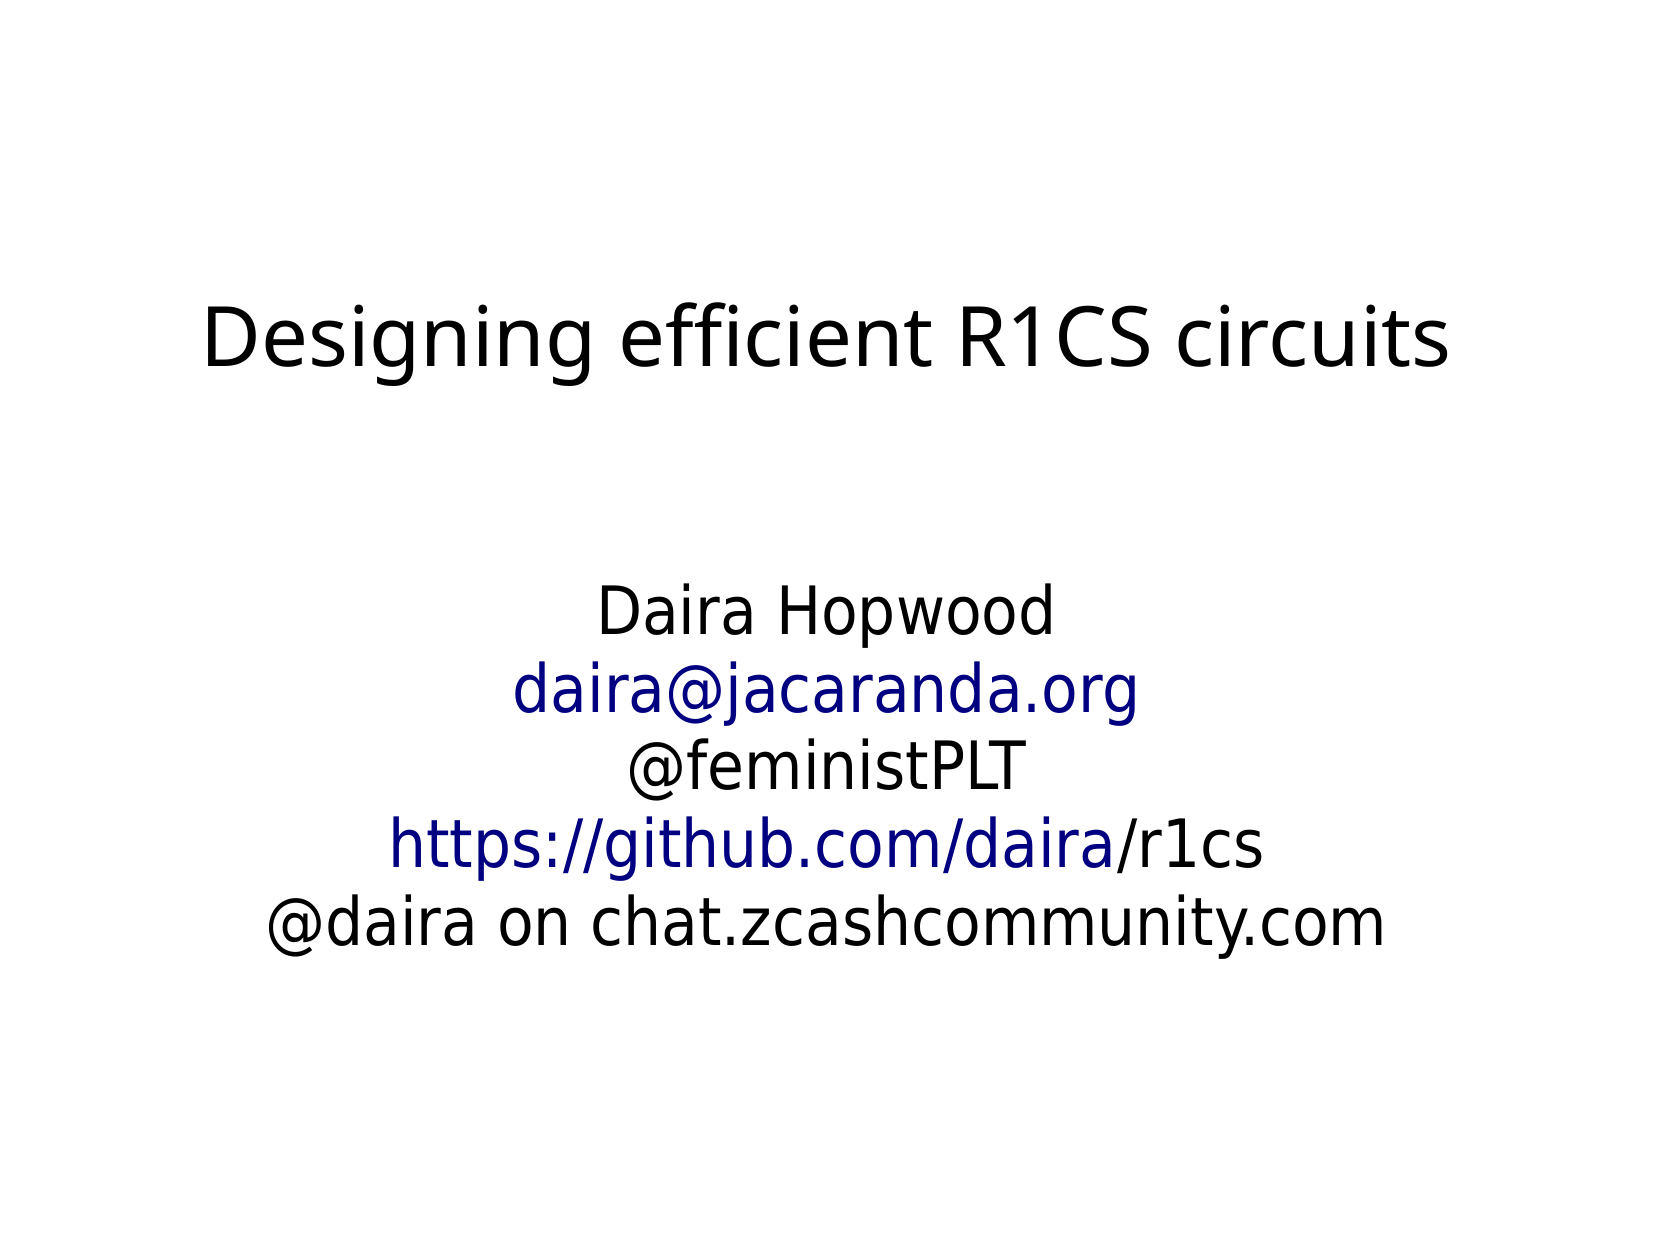

# Designing efficient R1CS circuits
Daira Hopwood
daira@jacaranda.org
@feministPLT
https://github.com/daira/r1cs
@daira on chat.zcashcommunity.com